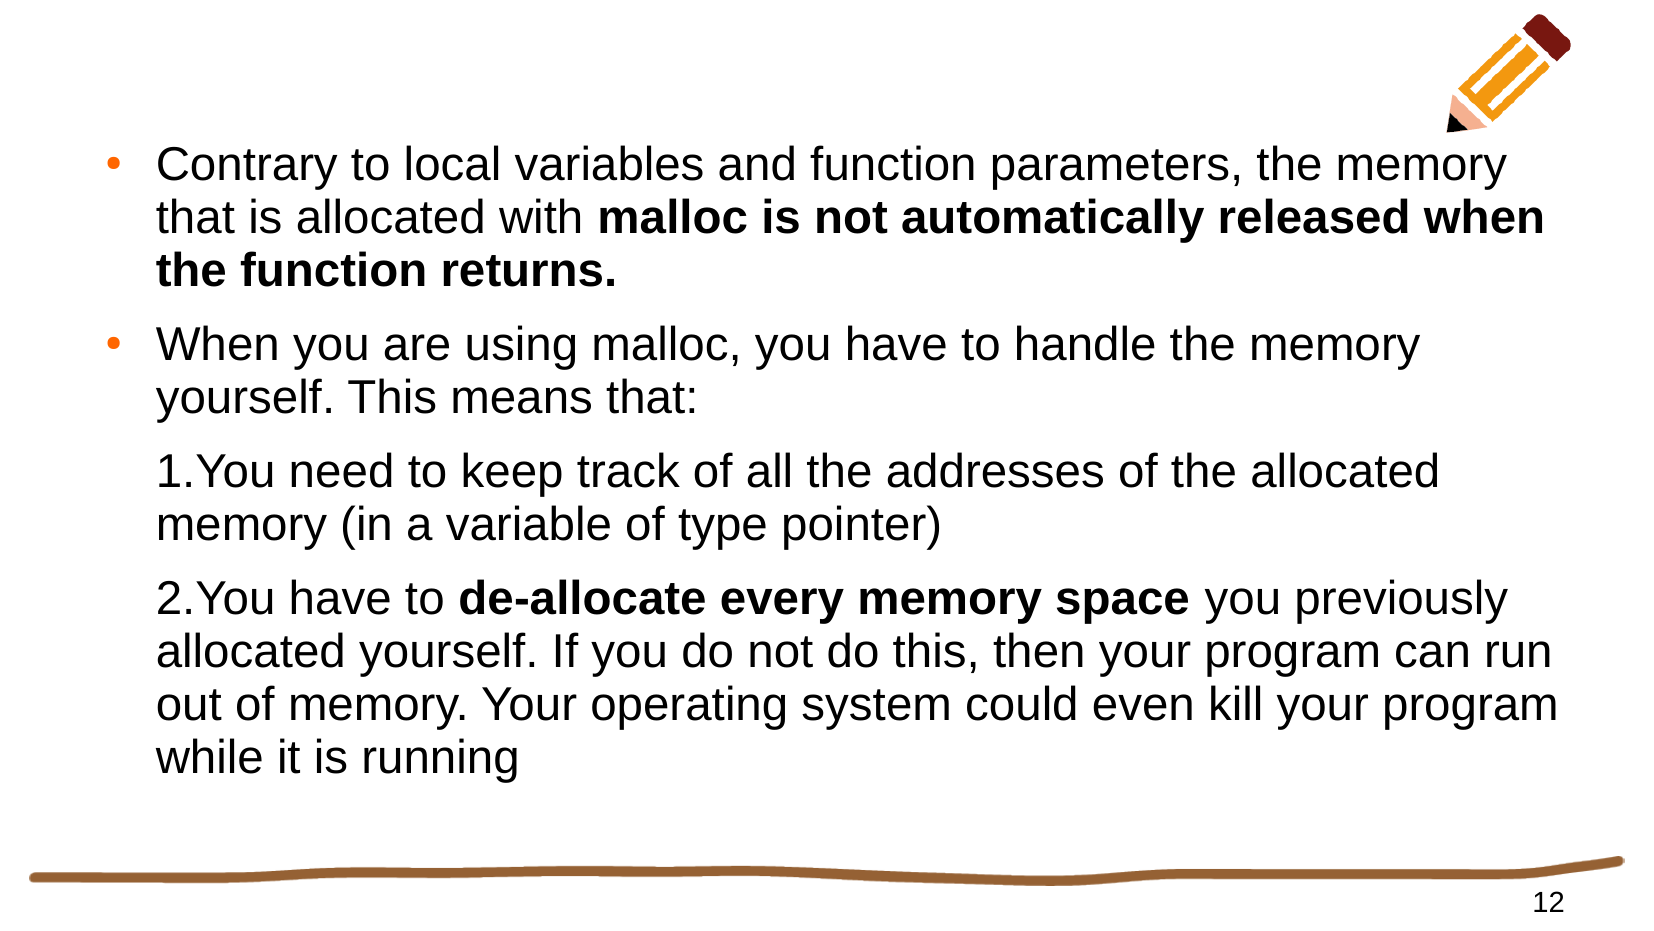

# Contrary to local variables and function parameters, the memory that is allocated with malloc is not automatically released when the function returns.
When you are using malloc, you have to handle the memory yourself. This means that:
1.You need to keep track of all the addresses of the allocated memory (in a variable of type pointer)
2.You have to de-allocate every memory space you previously allocated yourself. If you do not do this, then your program can run out of memory. Your operating system could even kill your program while it is running
12